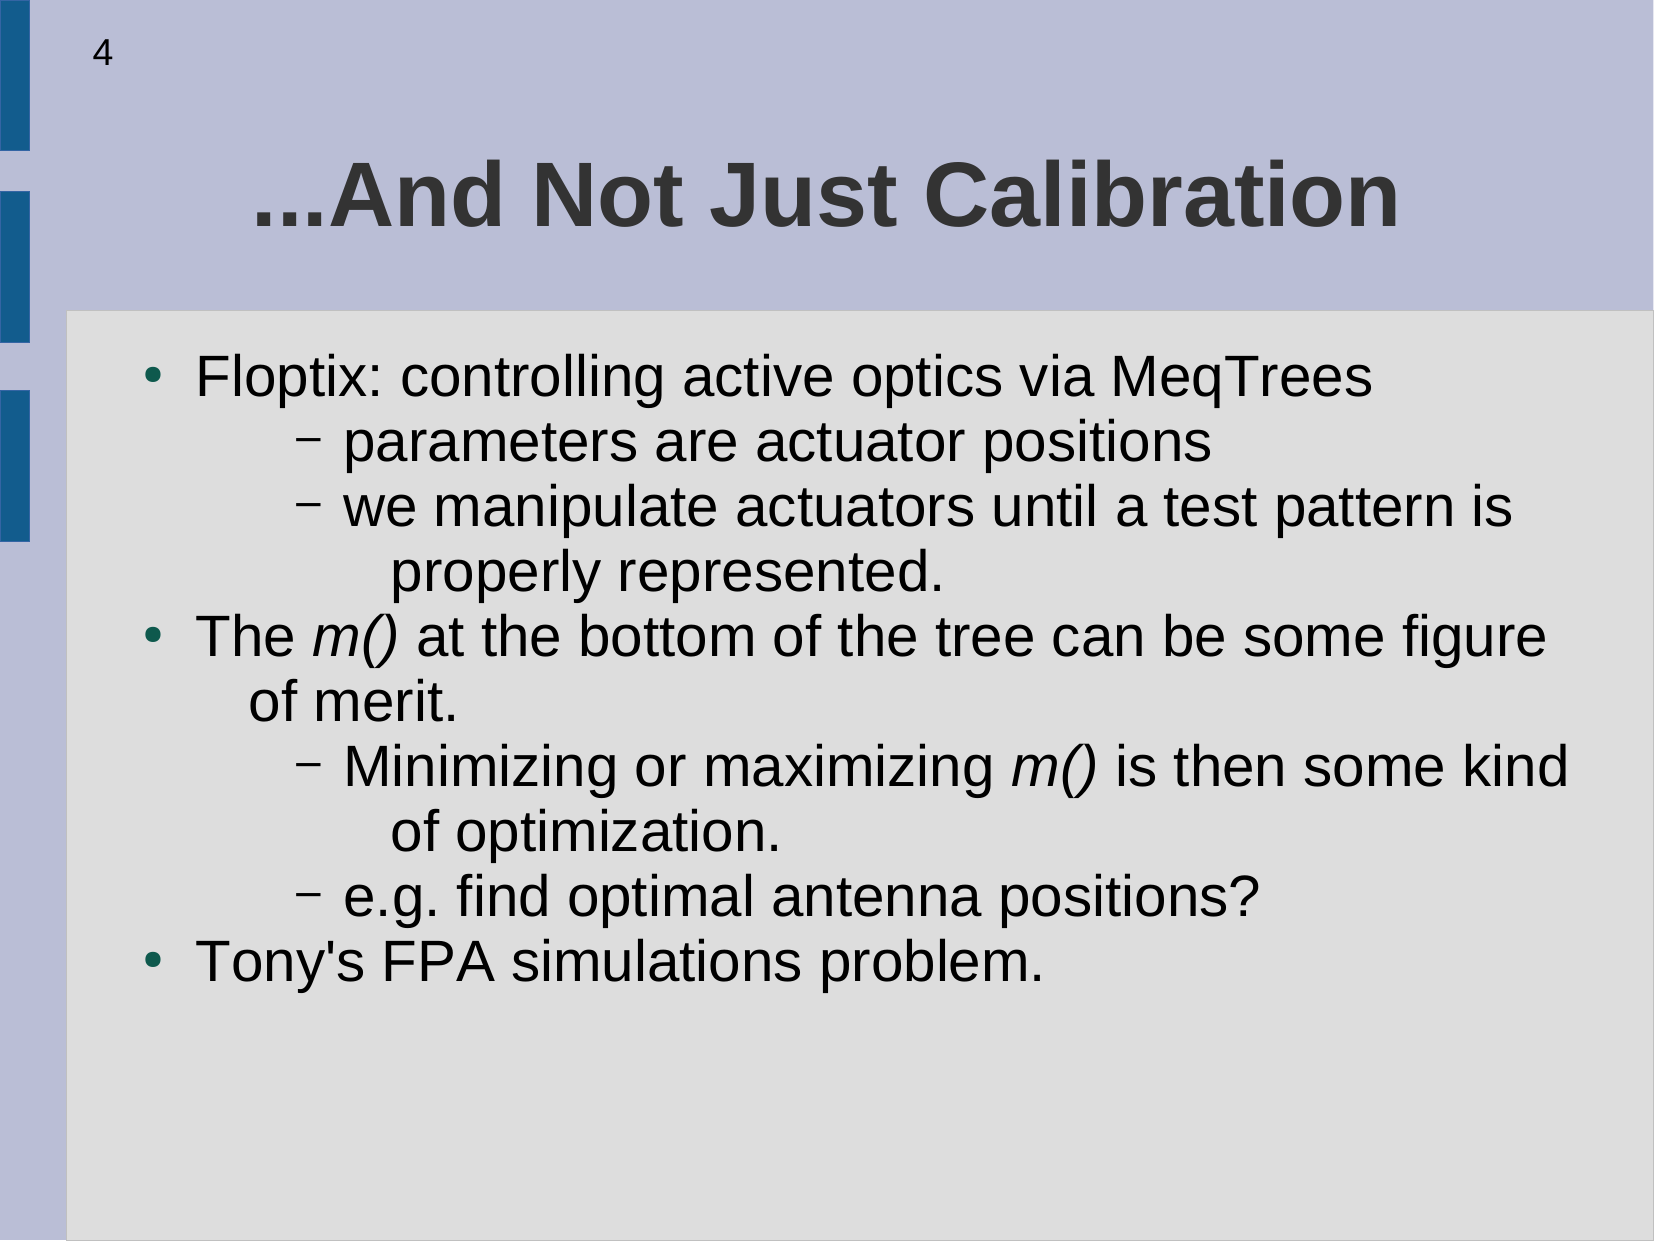

# ...And Not Just Calibration
Floptix: controlling active optics via MeqTrees
parameters are actuator positions
we manipulate actuators until a test pattern is properly represented.
The m() at the bottom of the tree can be some figure of merit.
Minimizing or maximizing m() is then some kind of optimization.
e.g. find optimal antenna positions?
Tony's FPA simulations problem.